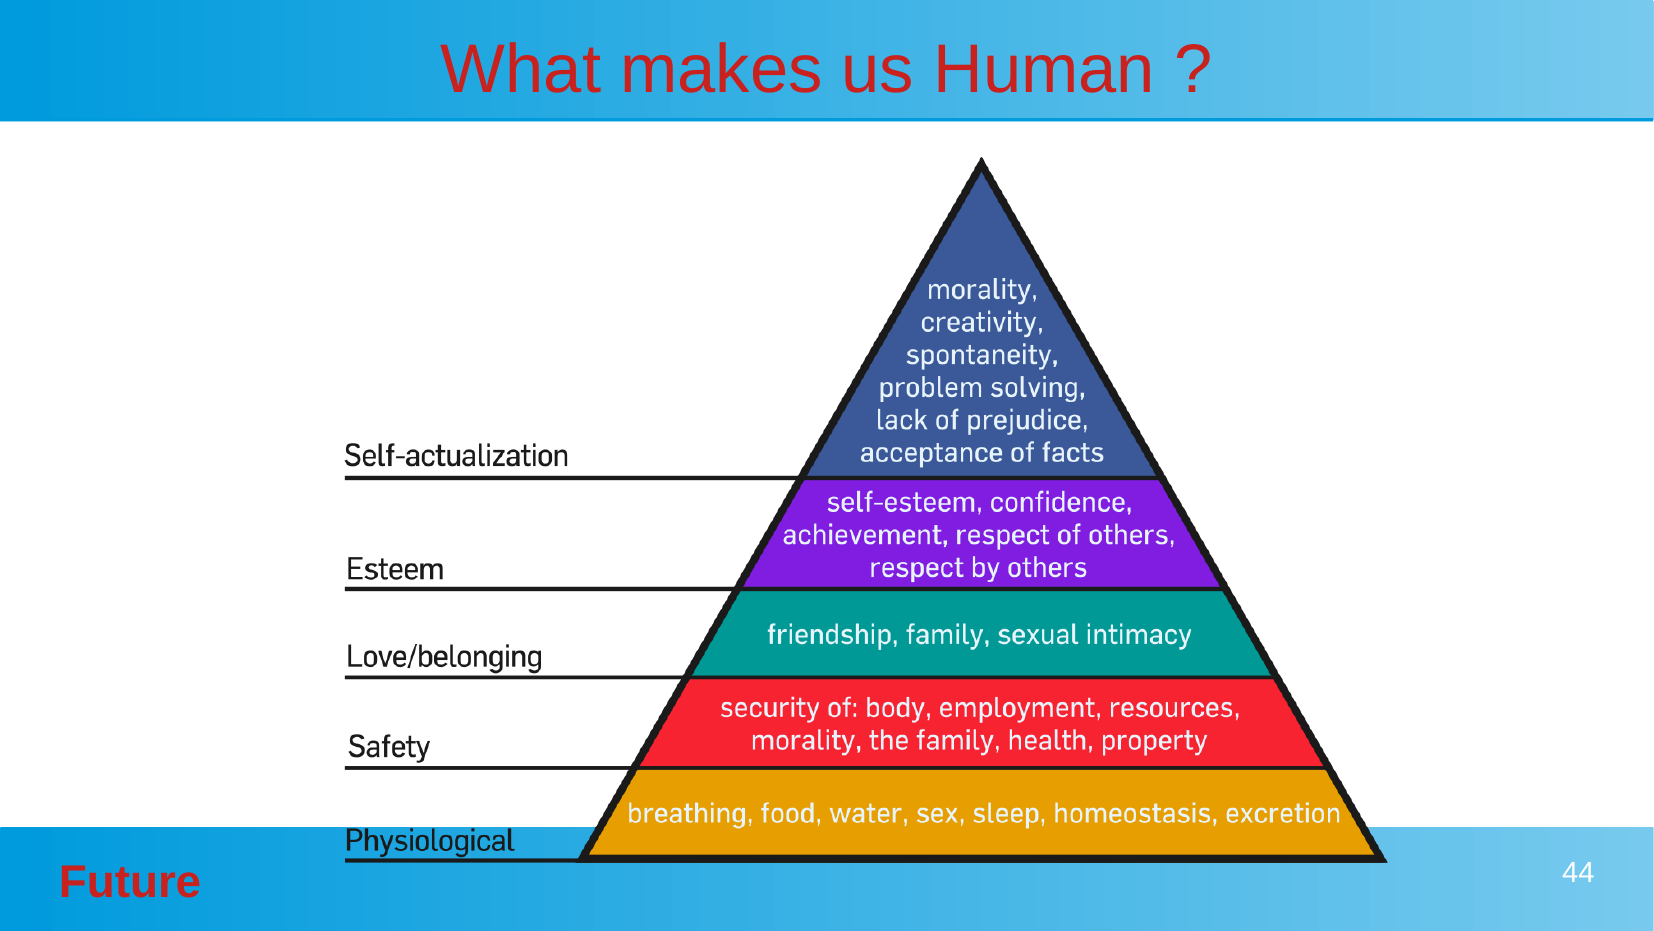

# What makes us Human ?
44